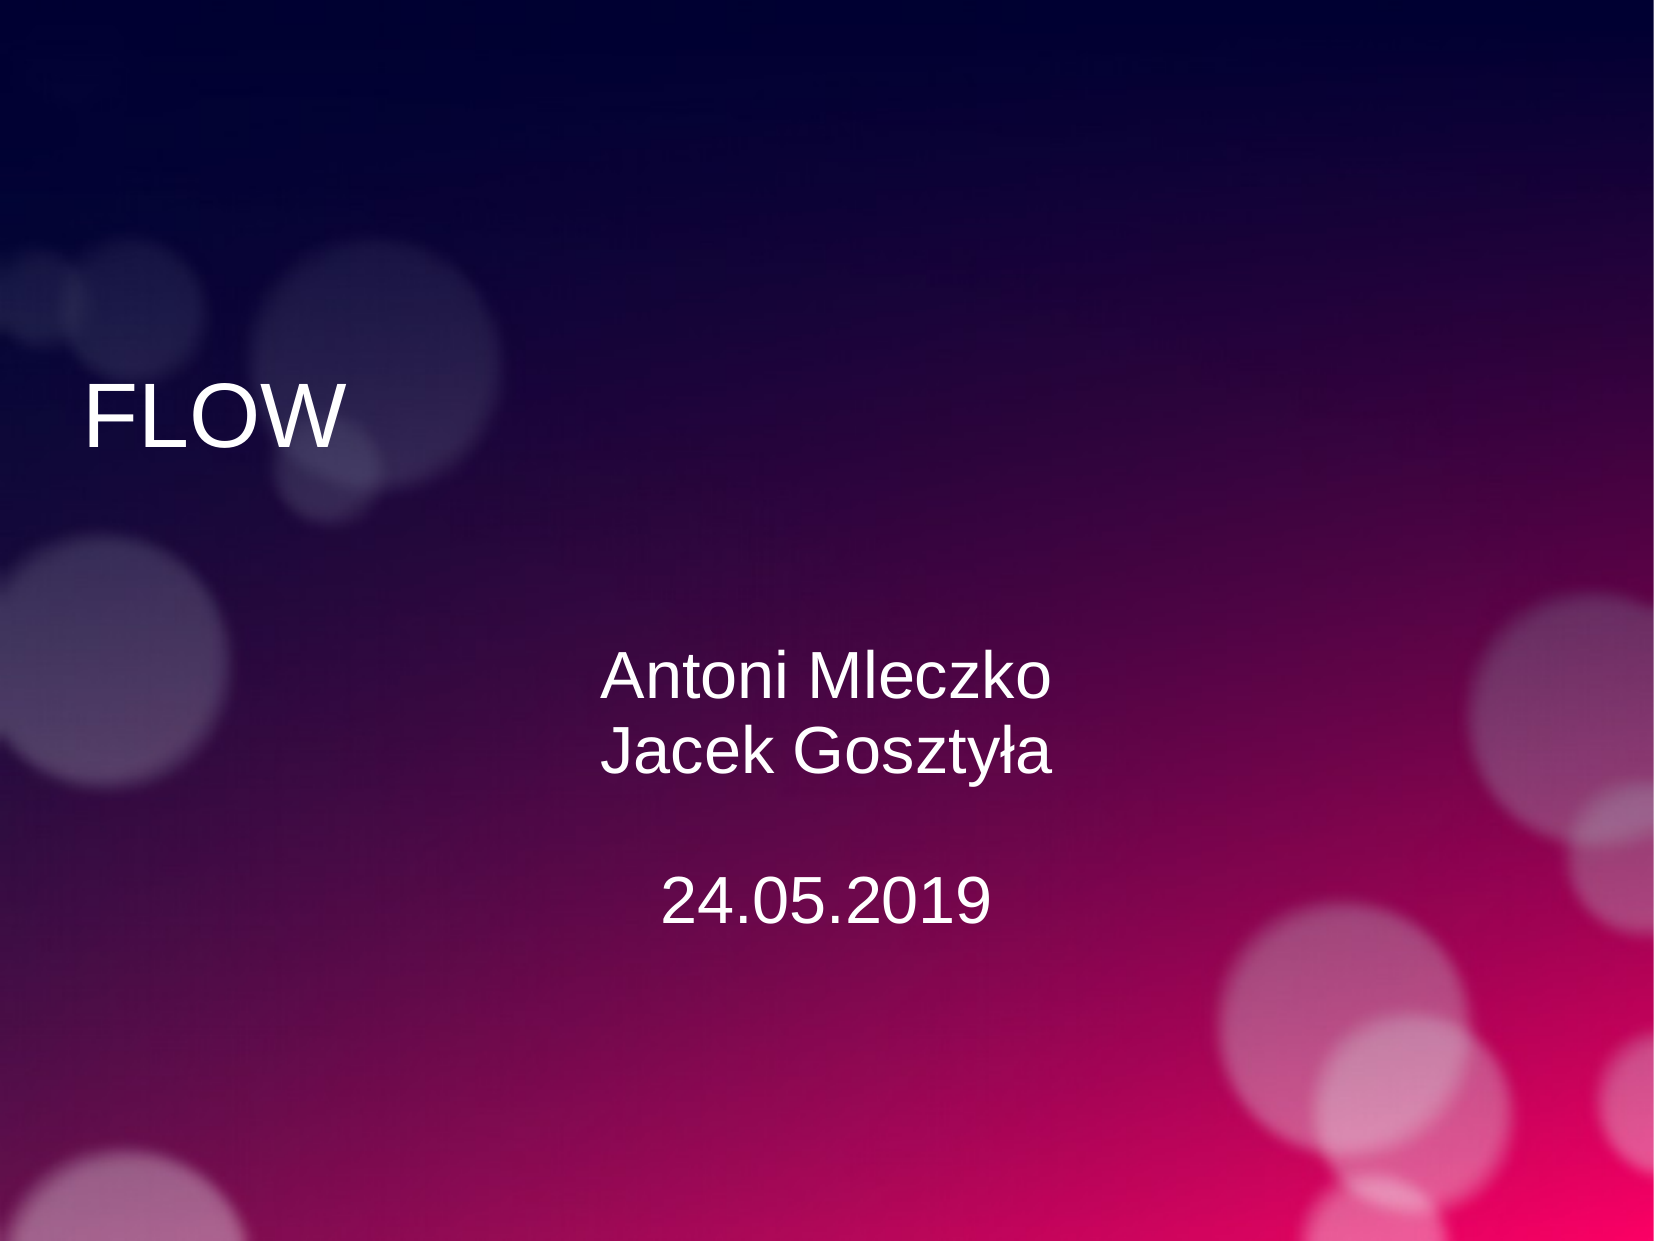

# FLOW
Antoni Mleczko
Jacek Gosztyła
24.05.2019